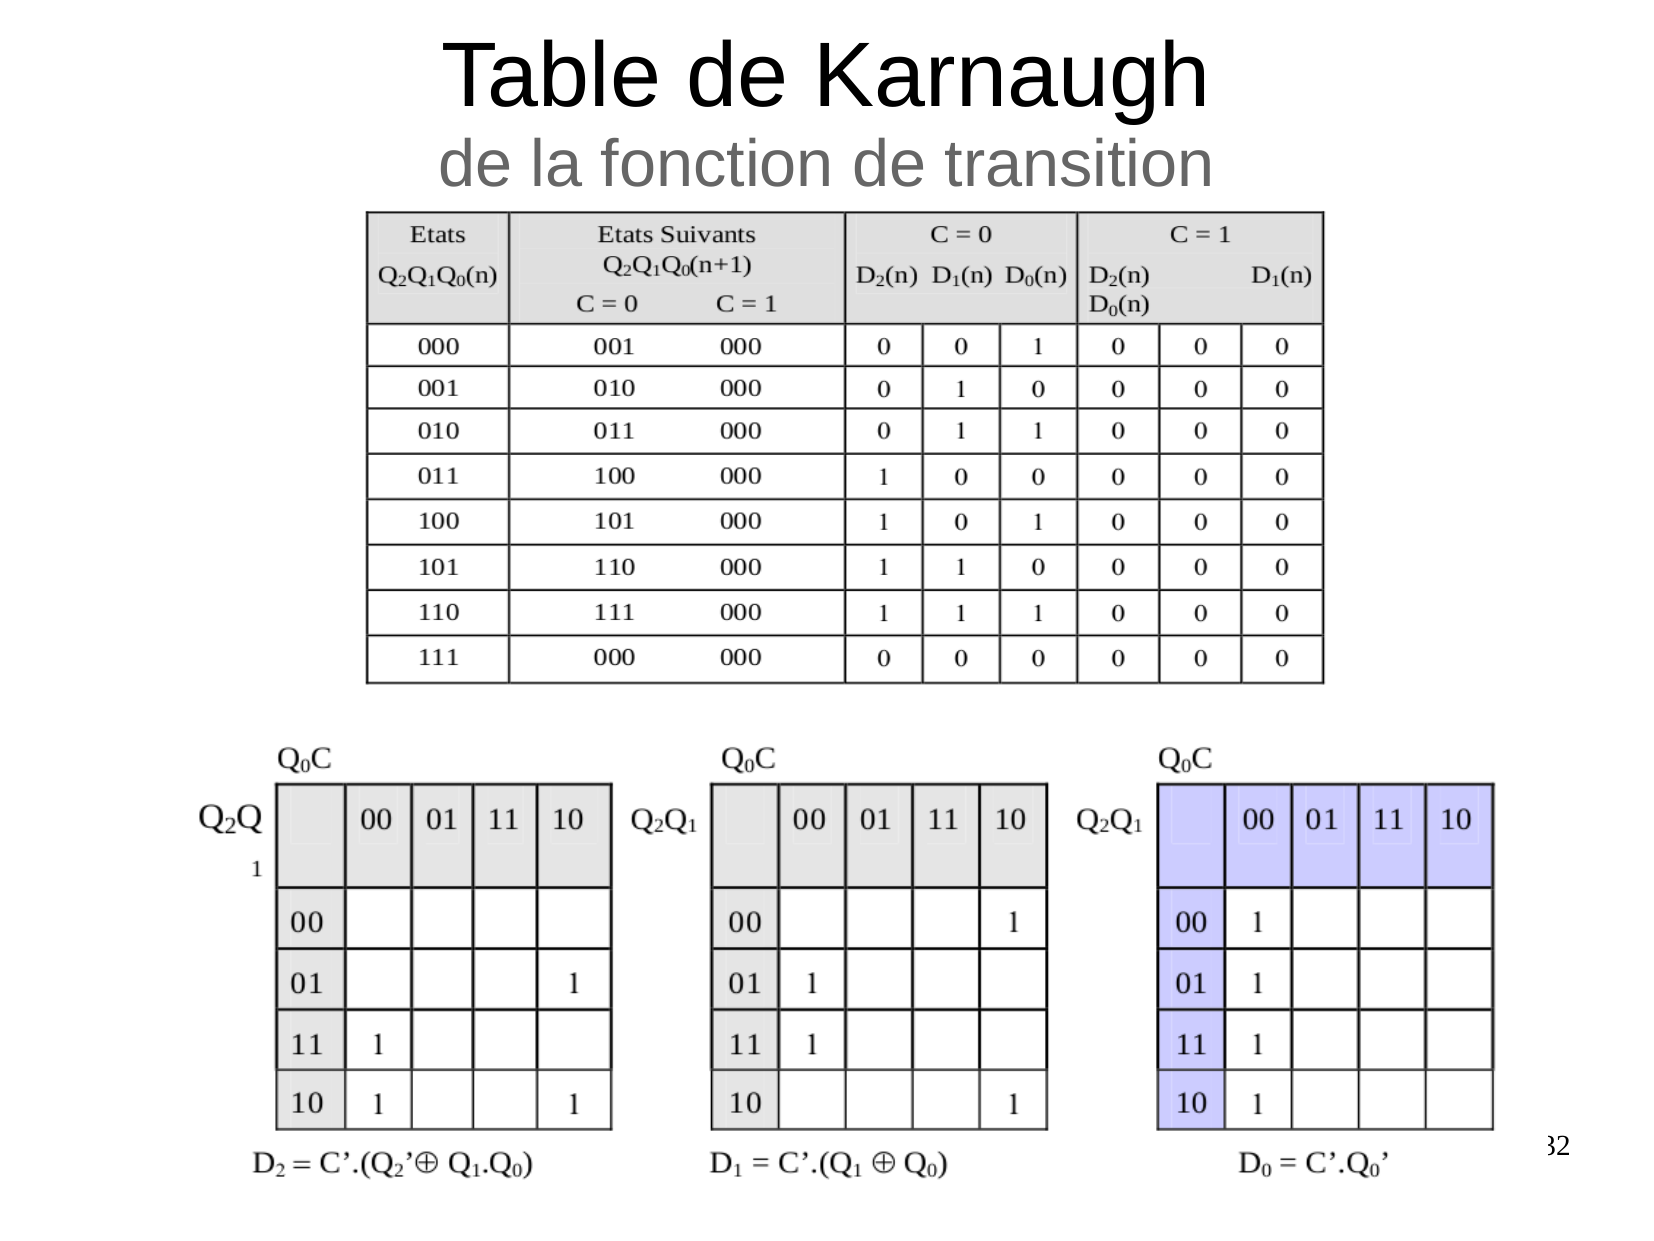

# Table de Karnaugh de la fonction de transition
UV 1.5
32